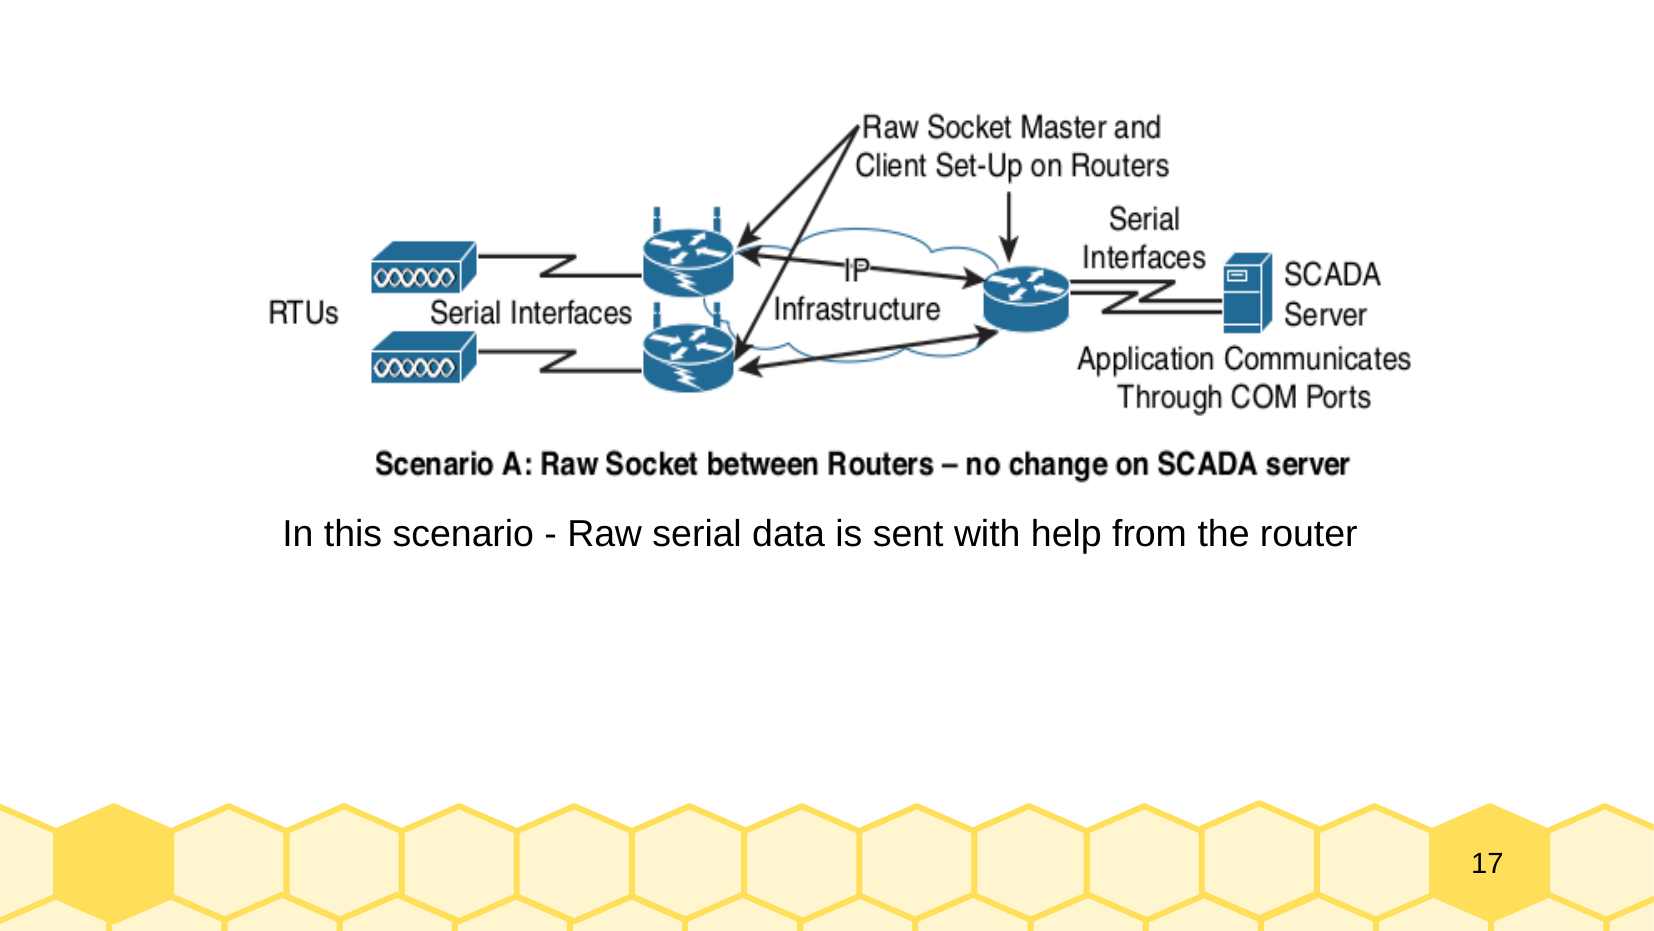

In this scenario - Raw serial data is sent with help from the router